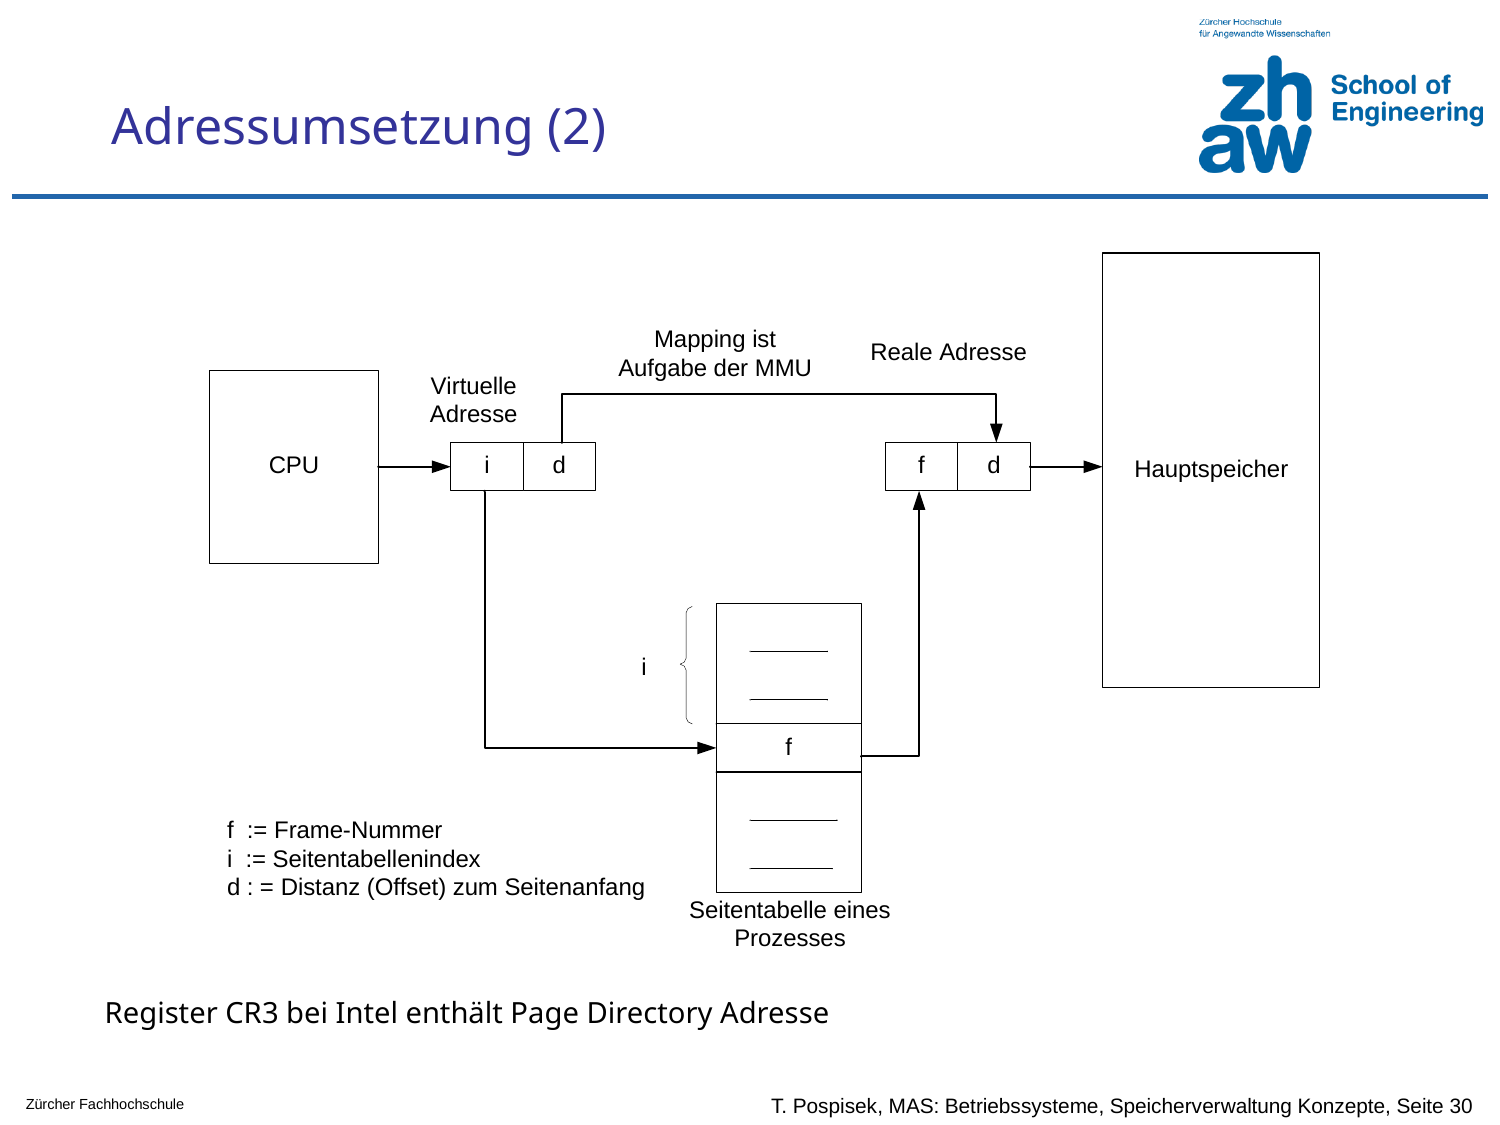

# Adressumsetzung (2)
Register CR3 bei Intel enthält Page Directory Adresse